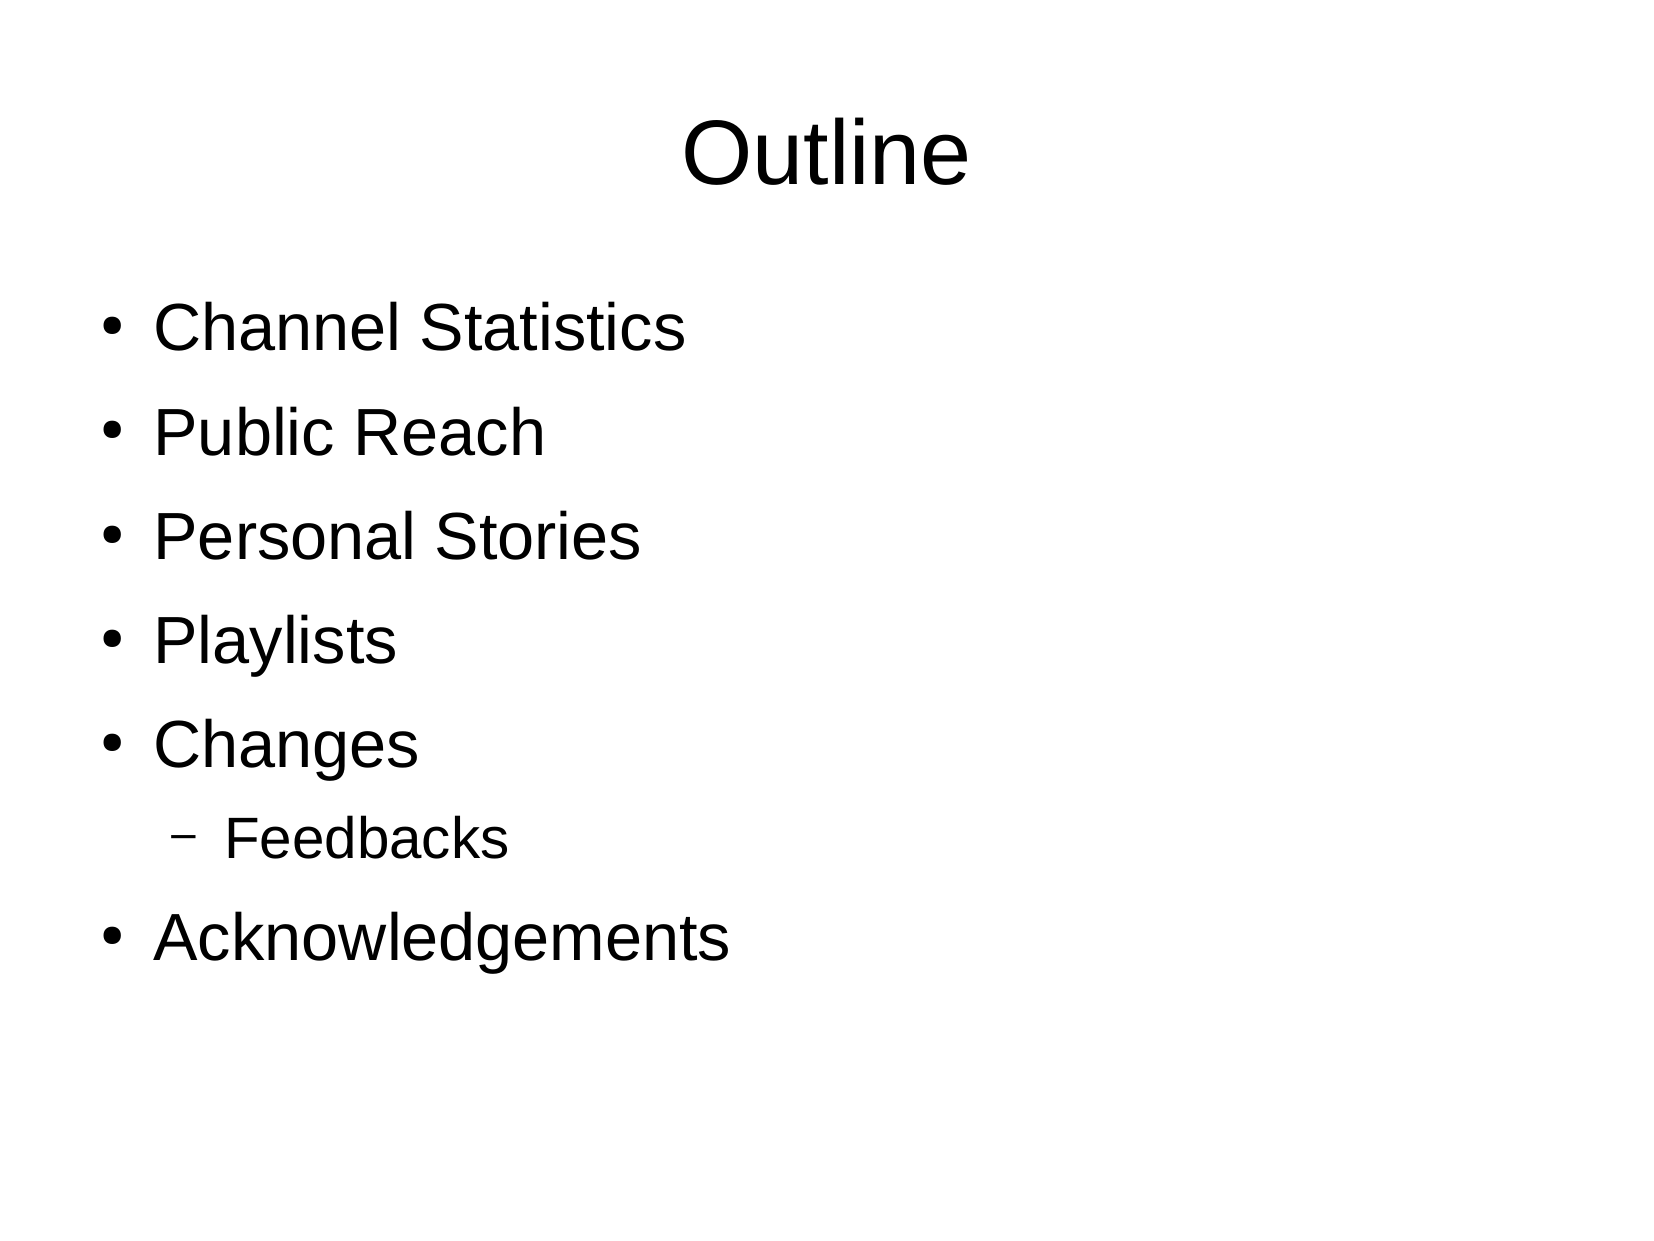

# Outline
Channel Statistics
Public Reach
Personal Stories
Playlists
Changes
Feedbacks
Acknowledgements